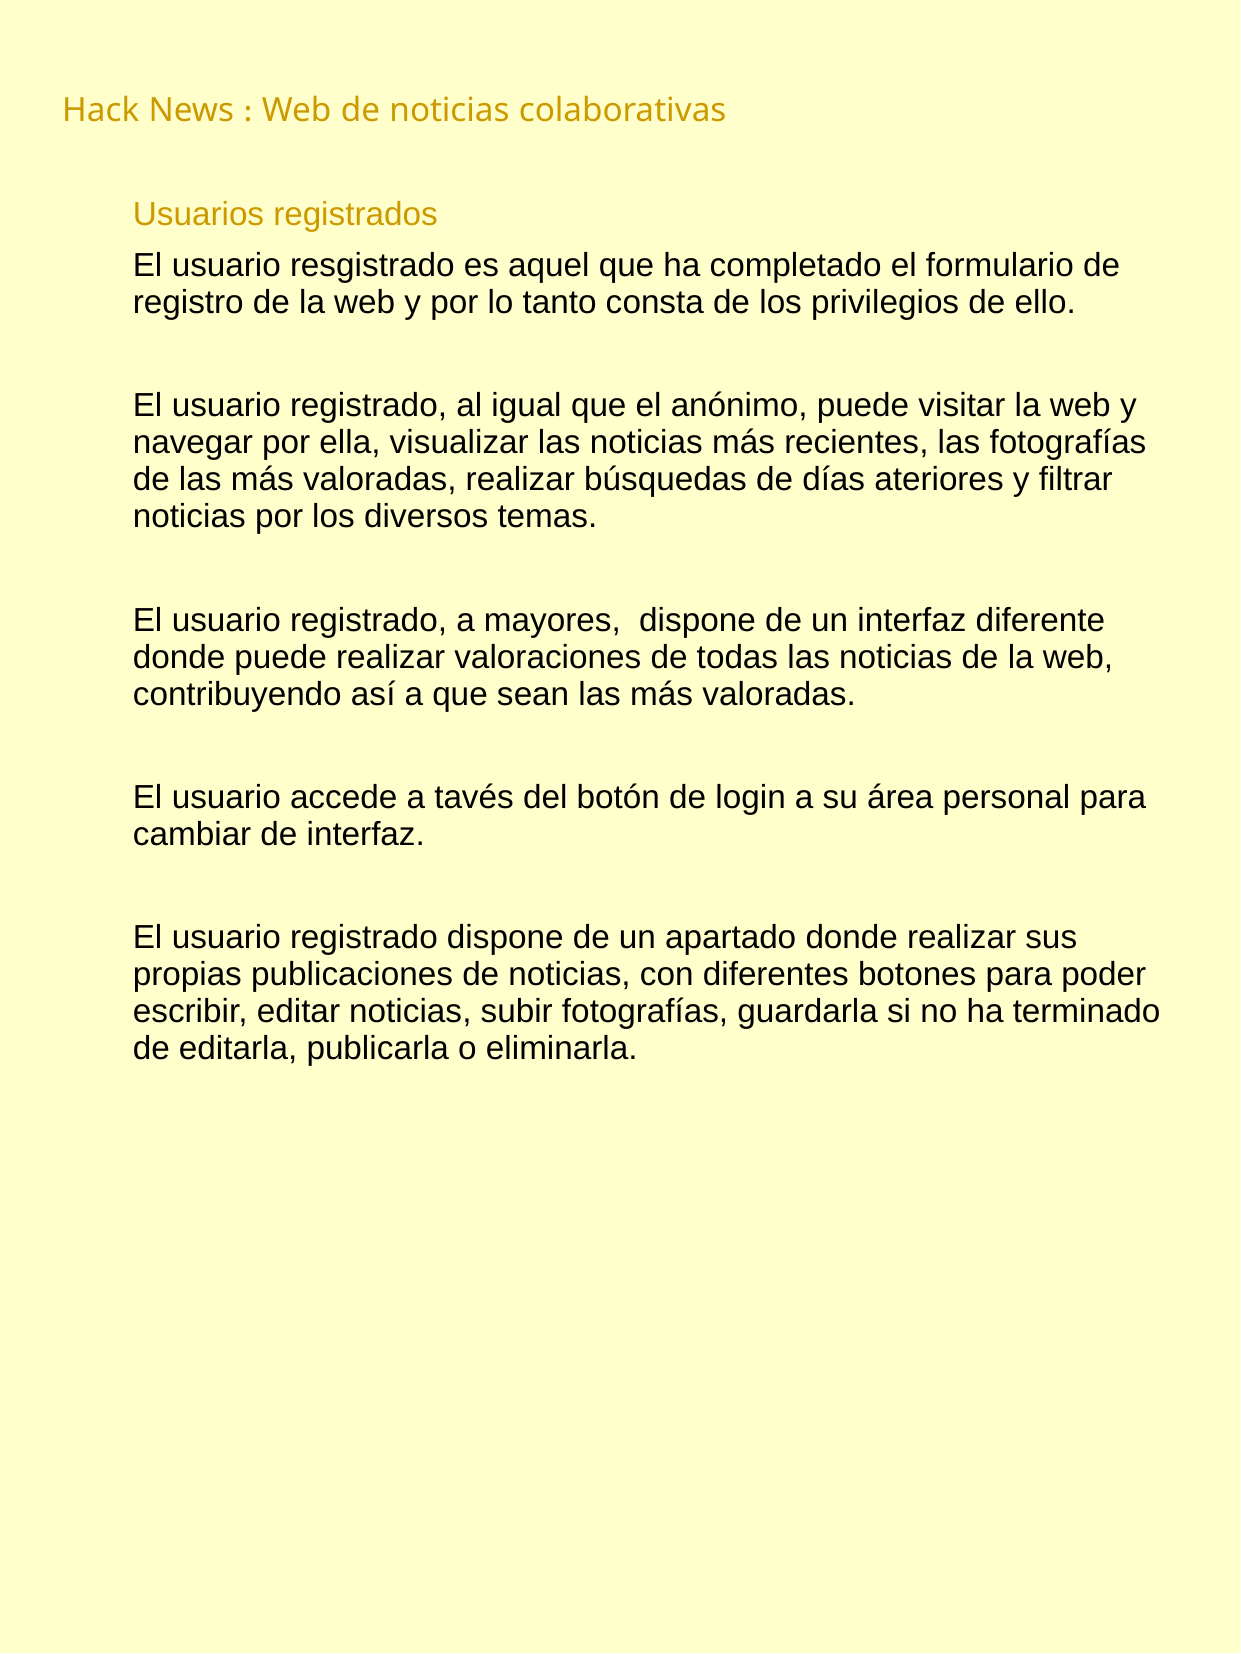

# Hack News : Web de noticias colaborativas
Usuarios registrados
El usuario resgistrado es aquel que ha completado el formulario de registro de la web y por lo tanto consta de los privilegios de ello.
El usuario registrado, al igual que el anónimo, puede visitar la web y navegar por ella, visualizar las noticias más recientes, las fotografías de las más valoradas, realizar búsquedas de días ateriores y filtrar noticias por los diversos temas.
El usuario registrado, a mayores, dispone de un interfaz diferente donde puede realizar valoraciones de todas las noticias de la web, contribuyendo así a que sean las más valoradas.
El usuario accede a tavés del botón de login a su área personal para cambiar de interfaz.
El usuario registrado dispone de un apartado donde realizar sus propias publicaciones de noticias, con diferentes botones para poder escribir, editar noticias, subir fotografías, guardarla si no ha terminado de editarla, publicarla o eliminarla.